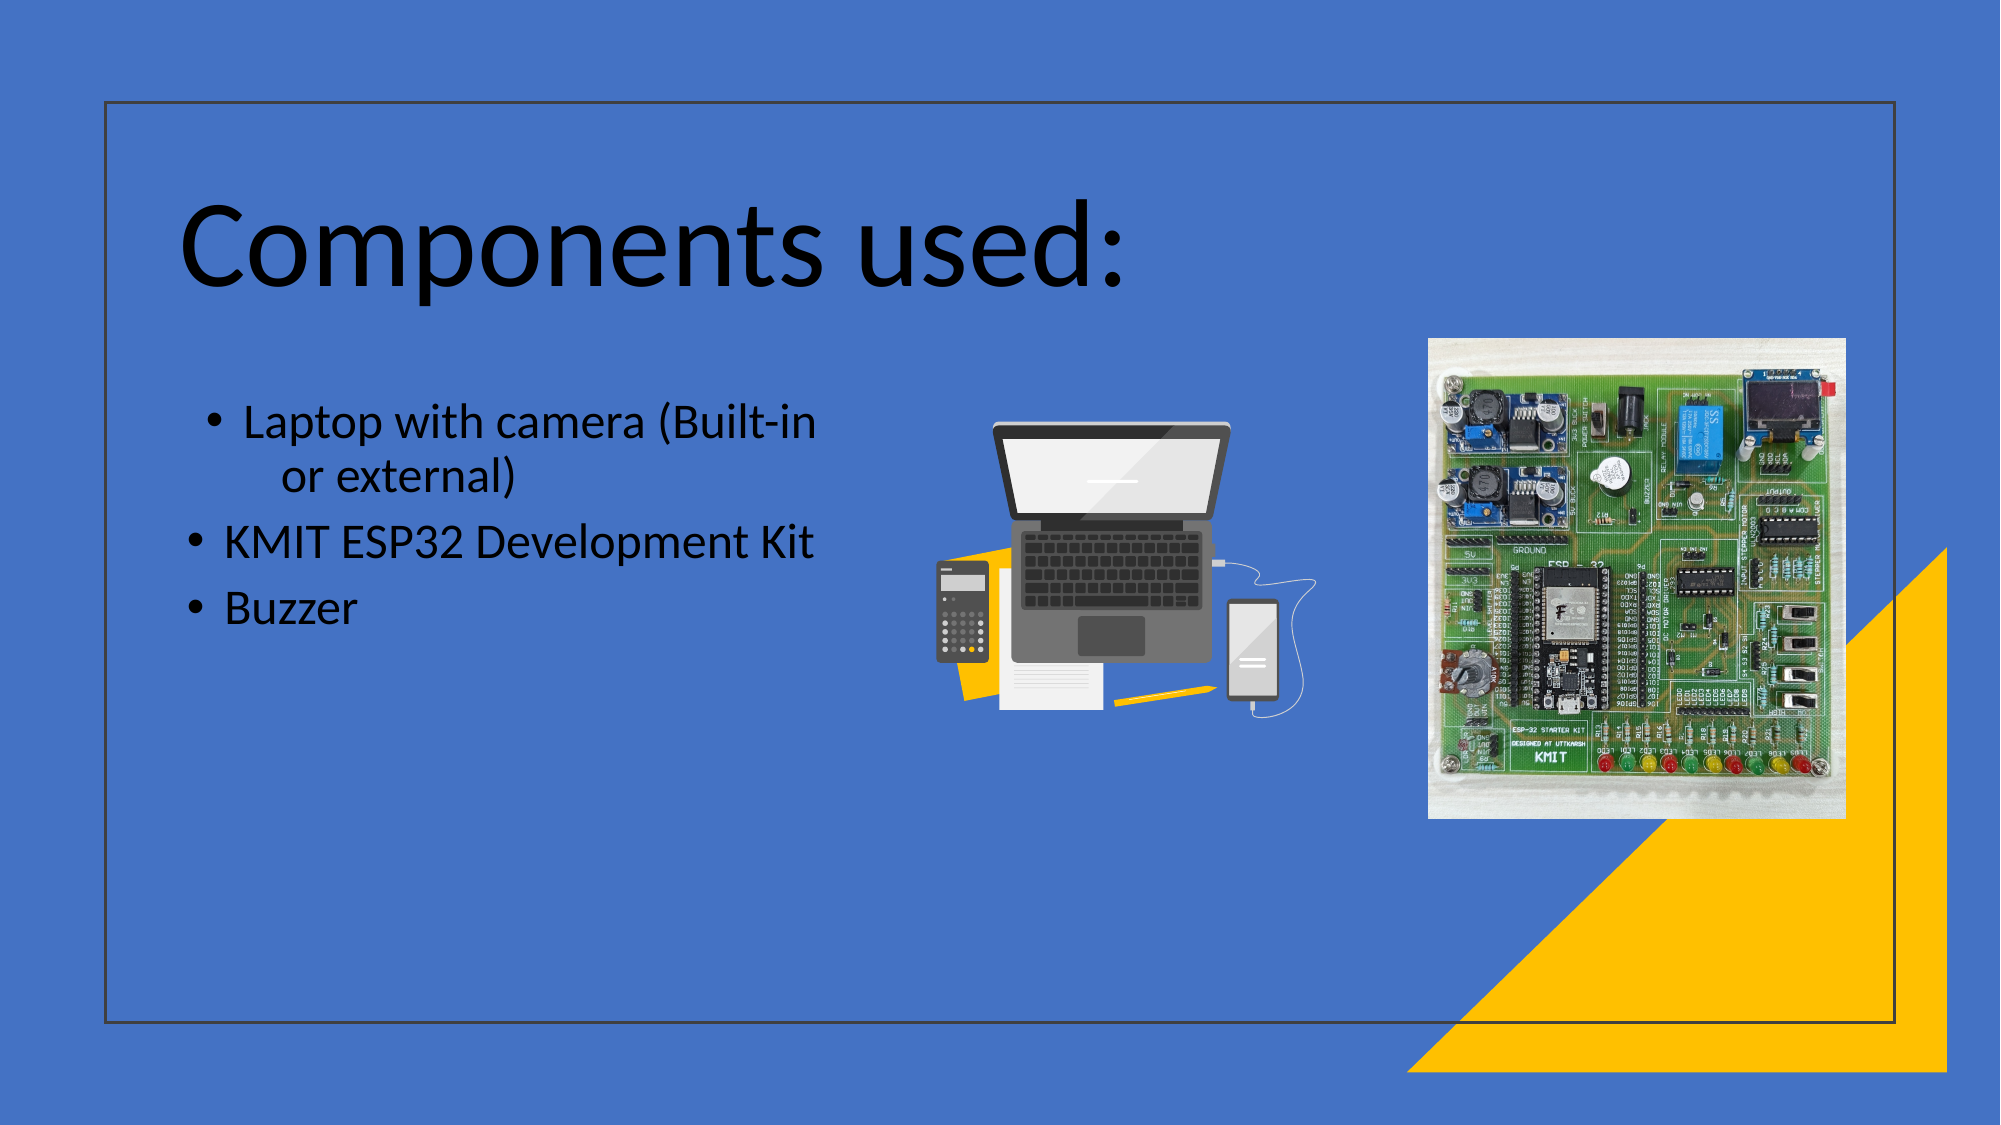

# Components used:
Laptop with camera (Built-in or external)
KMIT ESP32 Development Kit
Buzzer